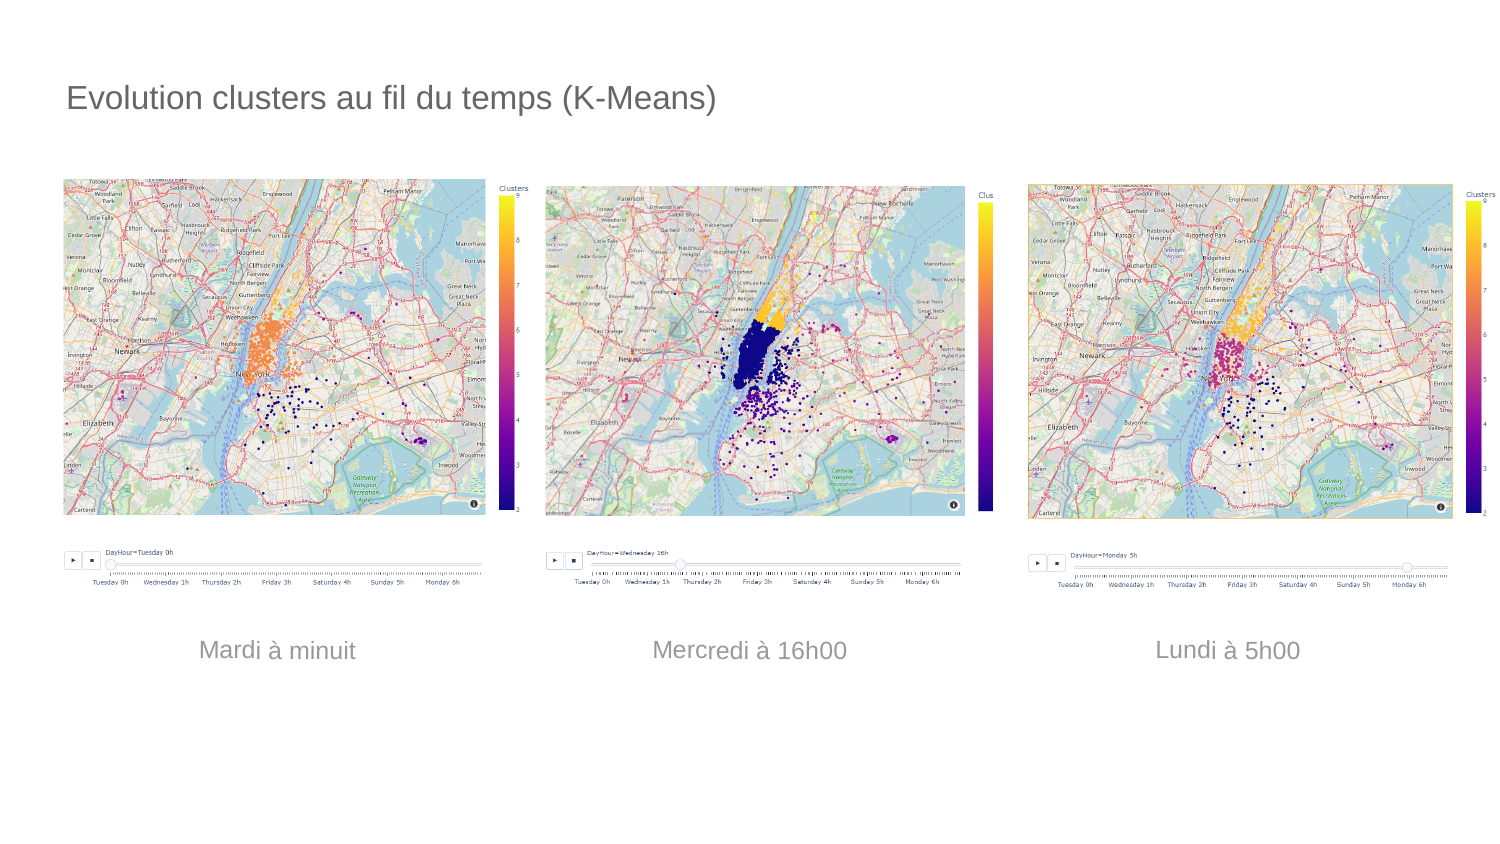

# Evolution clusters au fil du temps (K-Means)
Mardi à minuit
Lundi à 5h00
Mercredi à 16h00